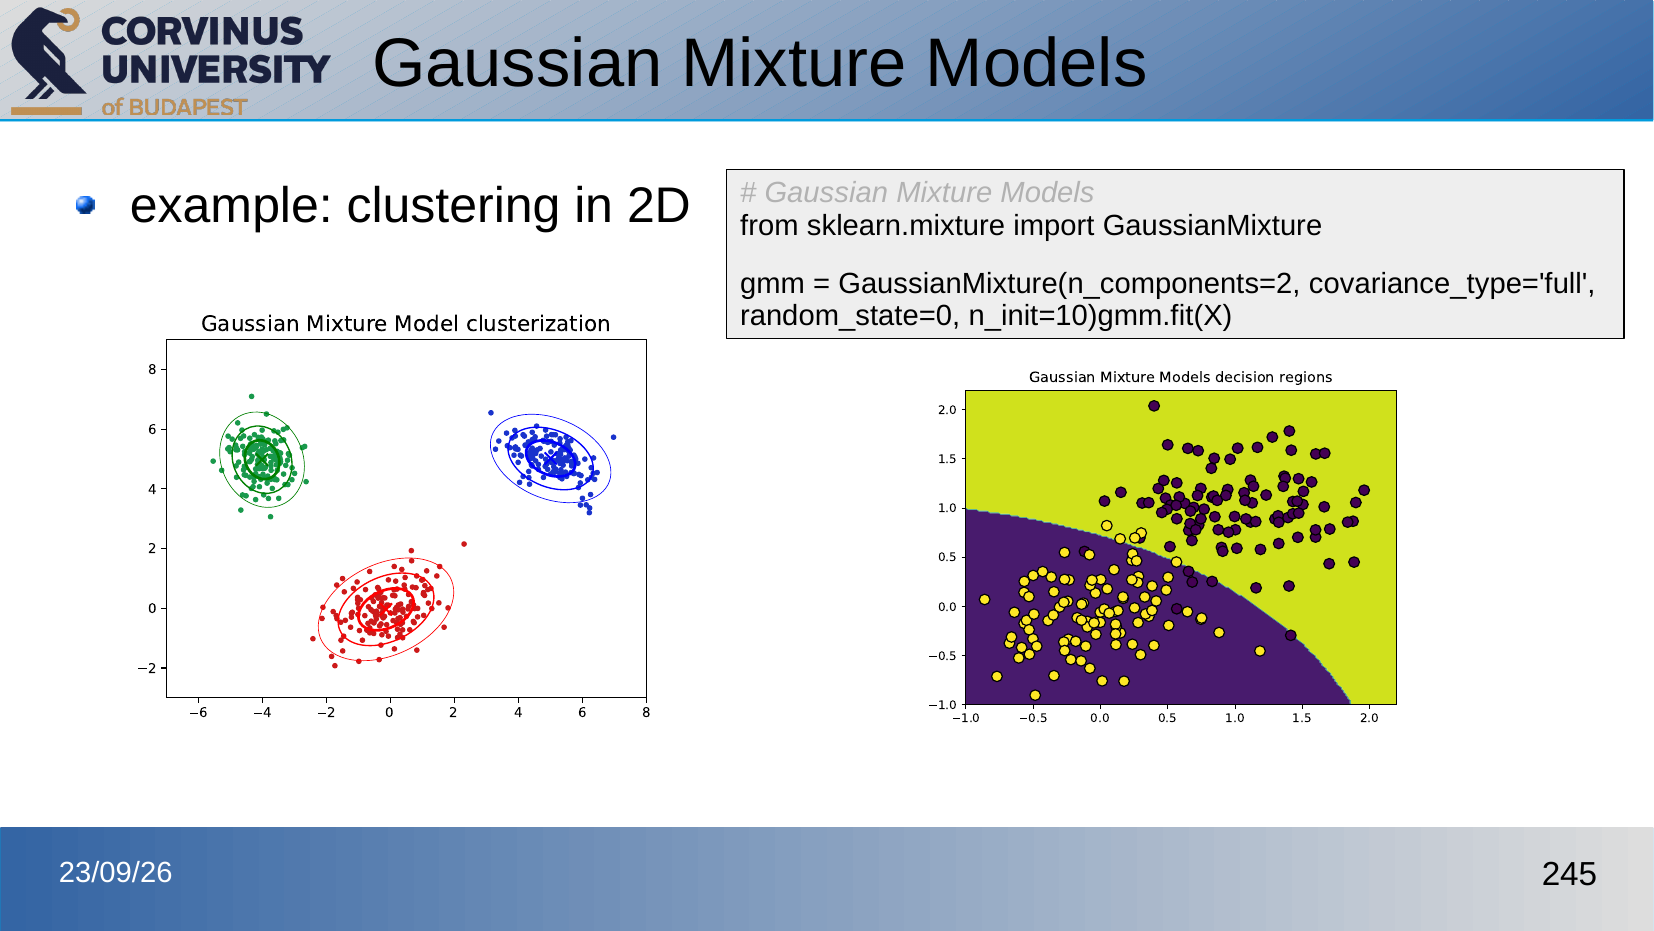

# Gaussian Mixture Models
# Gaussian Mixture Models from sklearn.mixture import GaussianMixture
gmm = GaussianMixture(n_components=2, covariance_type='full', random_state=0, n_init=10)gmm.fit(X)
example: clustering in 2D